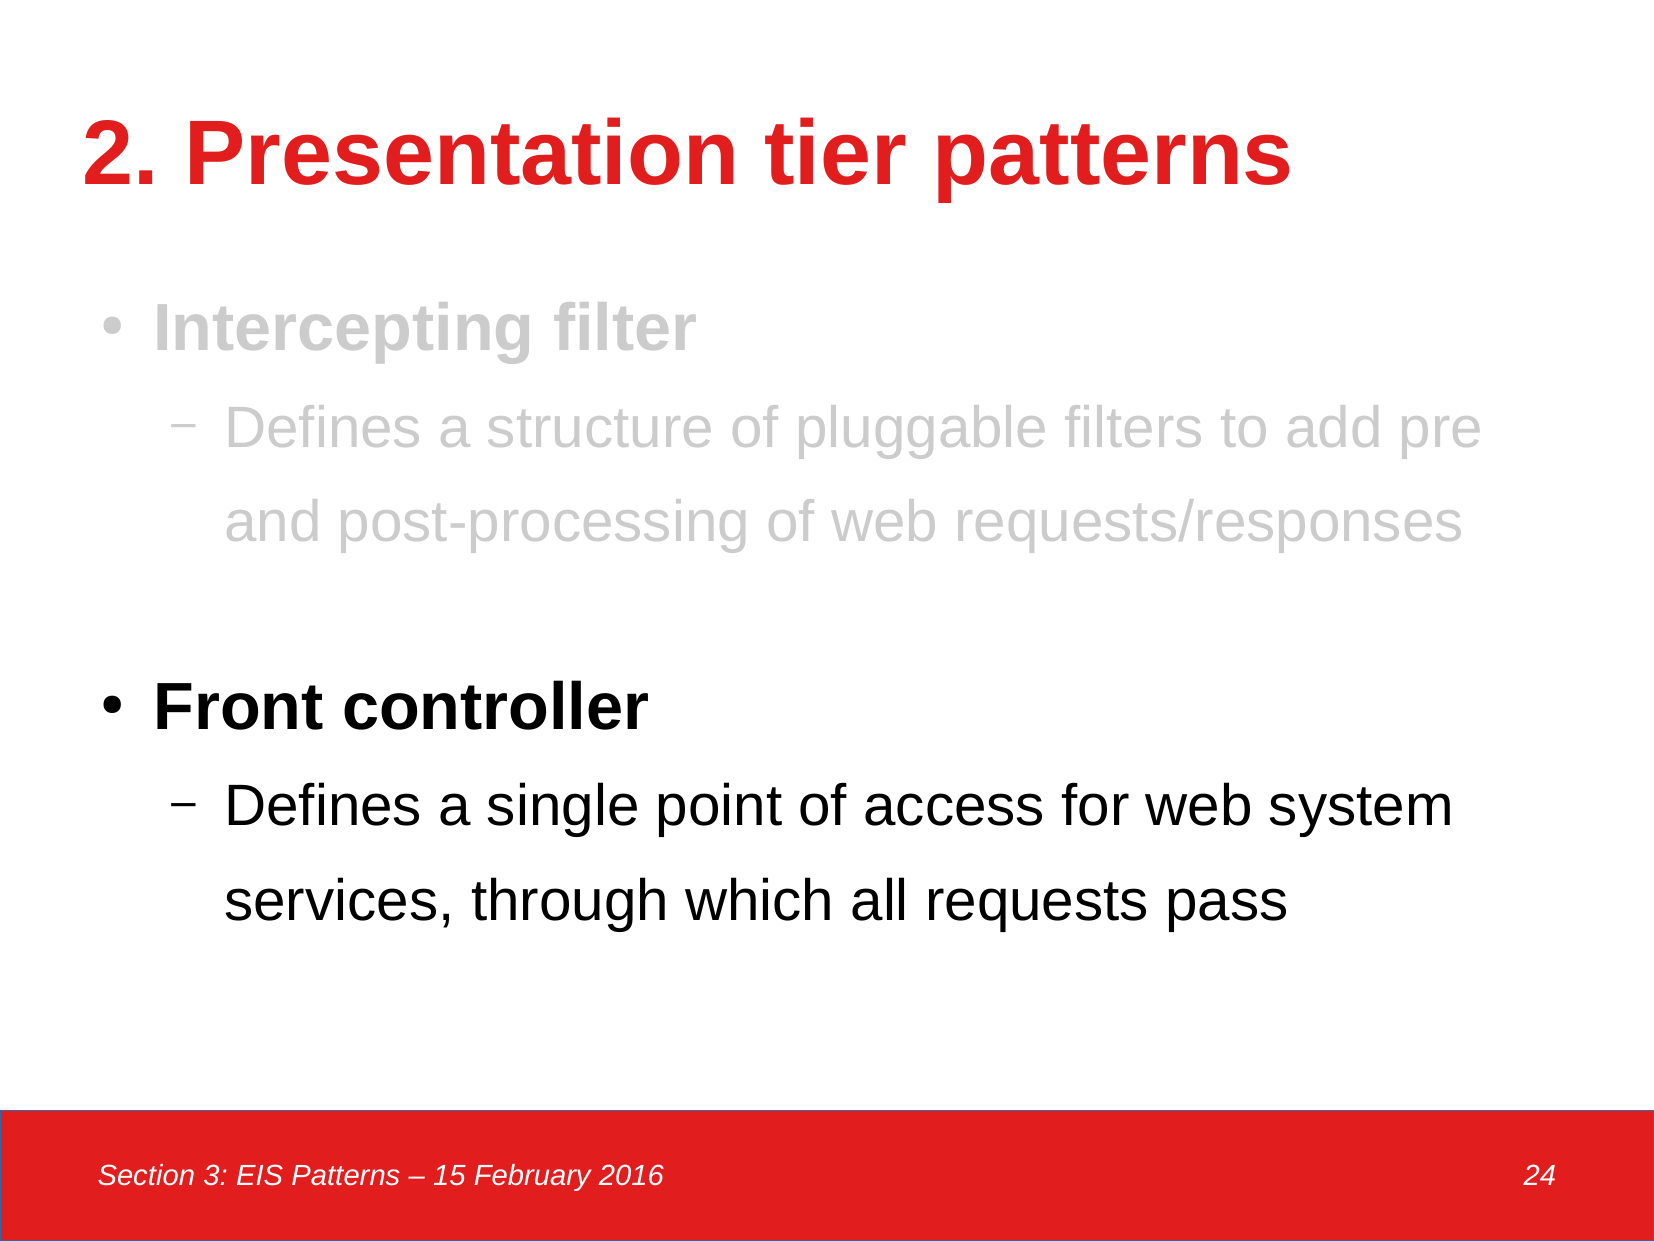

# 2. Presentation tier patterns
Intercepting filter
Defines a structure of pluggable filters to add pre and post-processing of web requests/responses
Front controller
Defines a single point of access for web system services, through which all requests pass